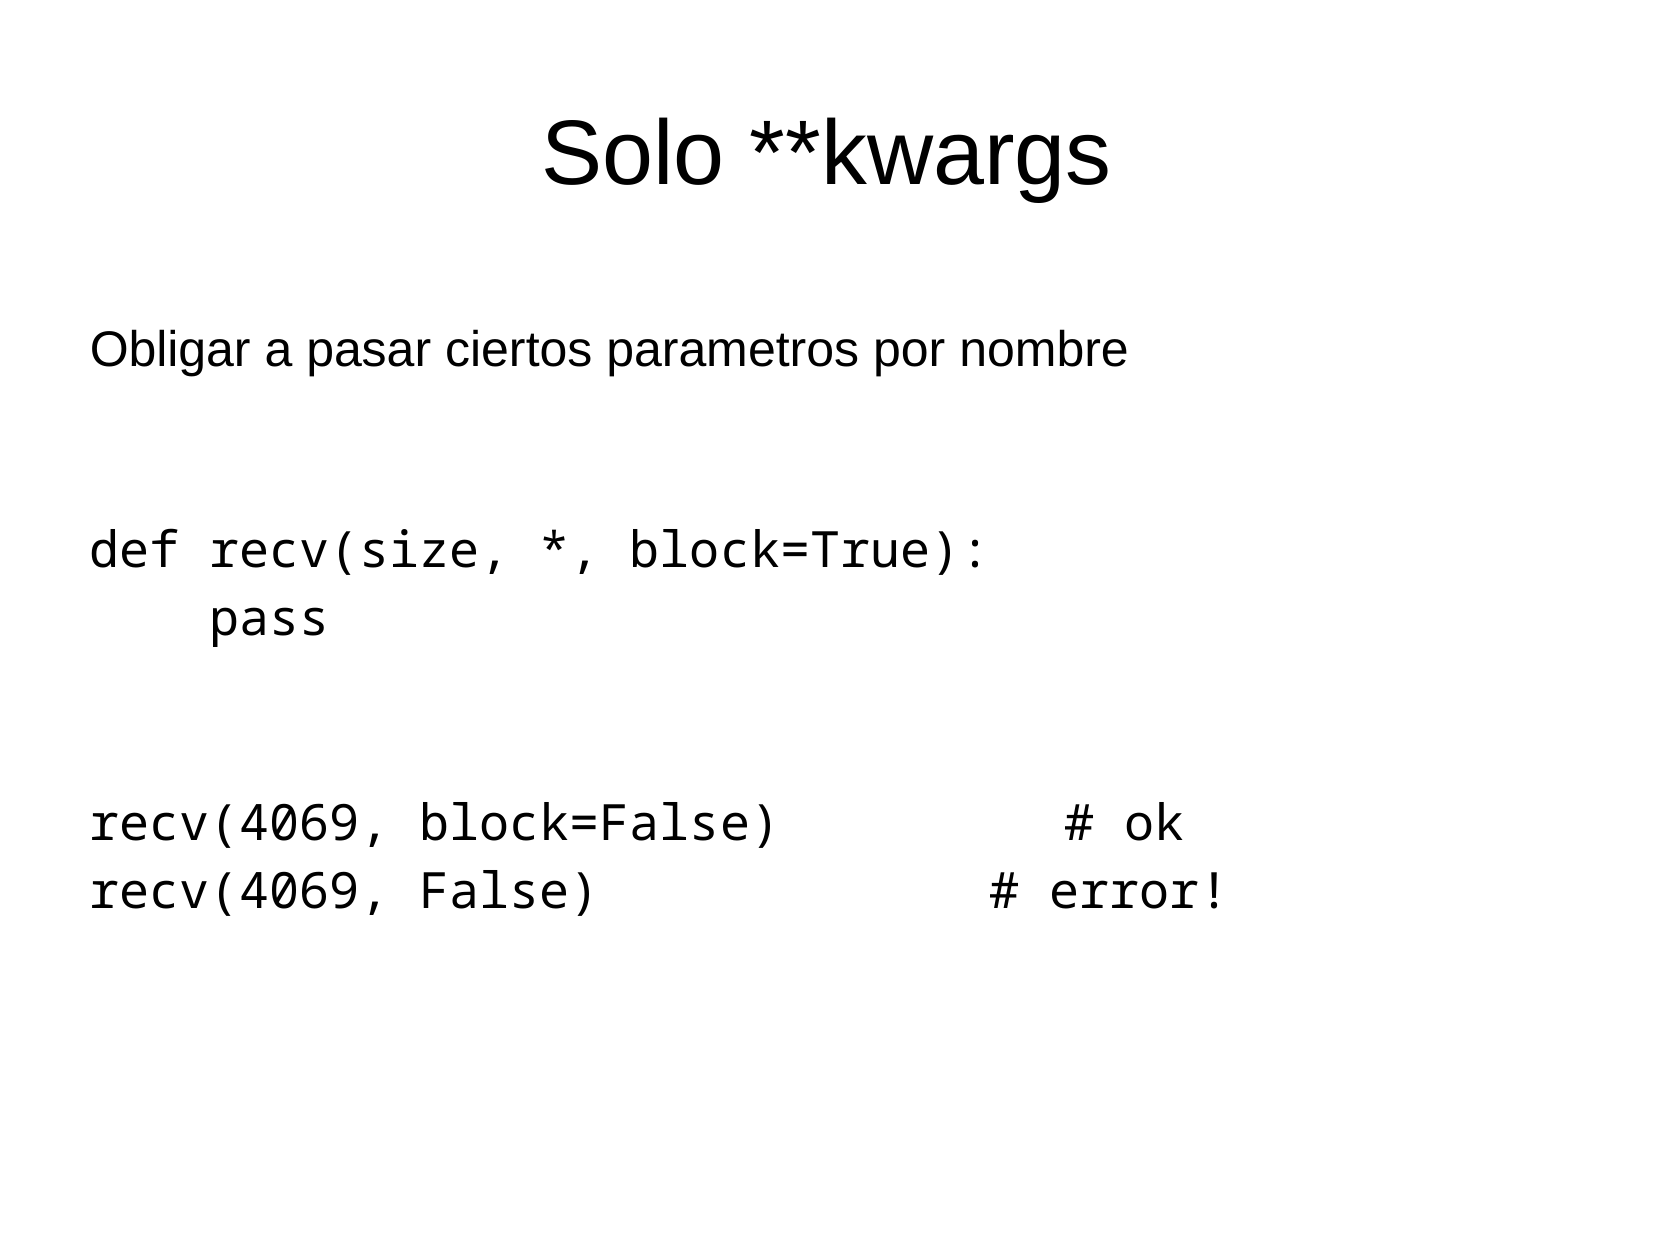

# Solo **kwargs
Obligar a pasar ciertos parametros por nombre
def recv(size, *, block=True):
 pass
recv(4069, block=False) 				# ok
recv(4069, False)						# error!